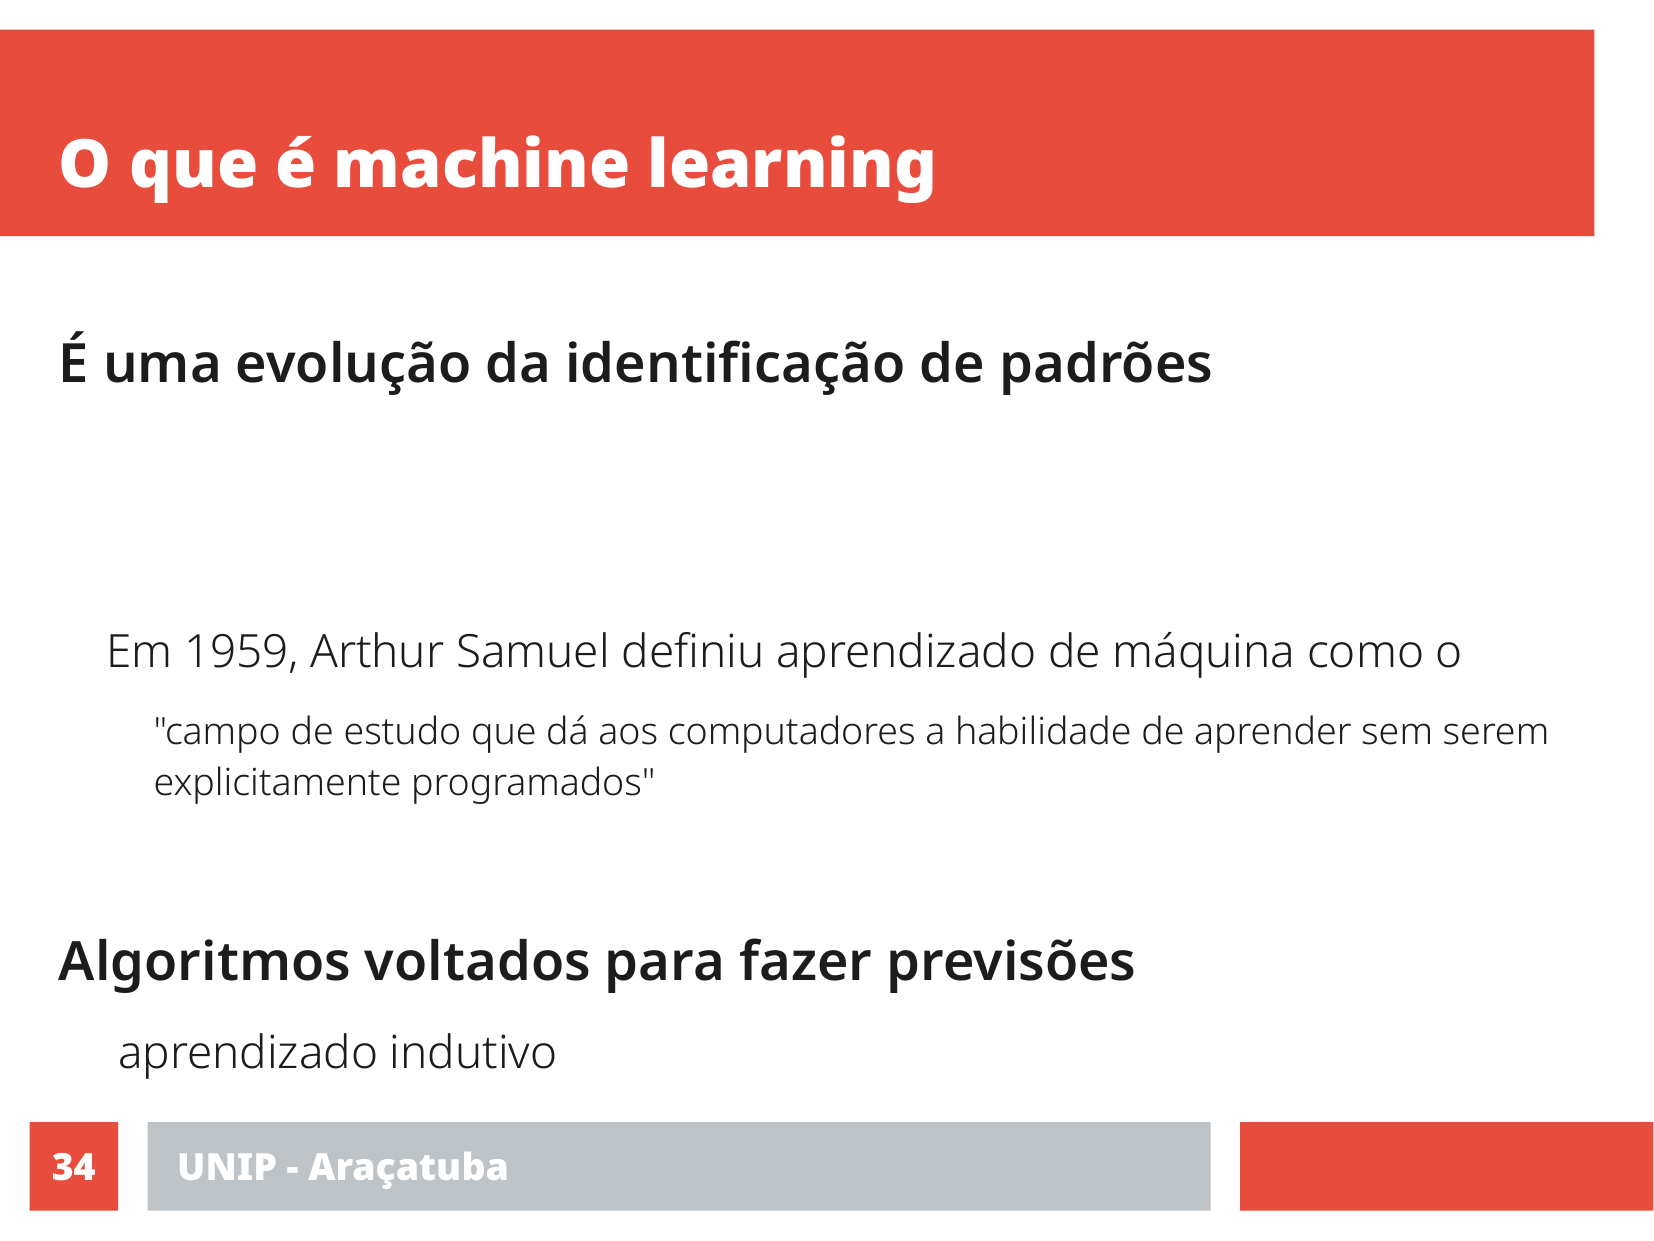

# O que é machine learning
É uma evolução da identificação de padrões
Em 1959, Arthur Samuel definiu aprendizado de máquina como o
"campo de estudo que dá aos computadores a habilidade de aprender sem serem explicitamente programados"
Algoritmos voltados para fazer previsões
 aprendizado indutivo
34
UNIP - Araçatuba